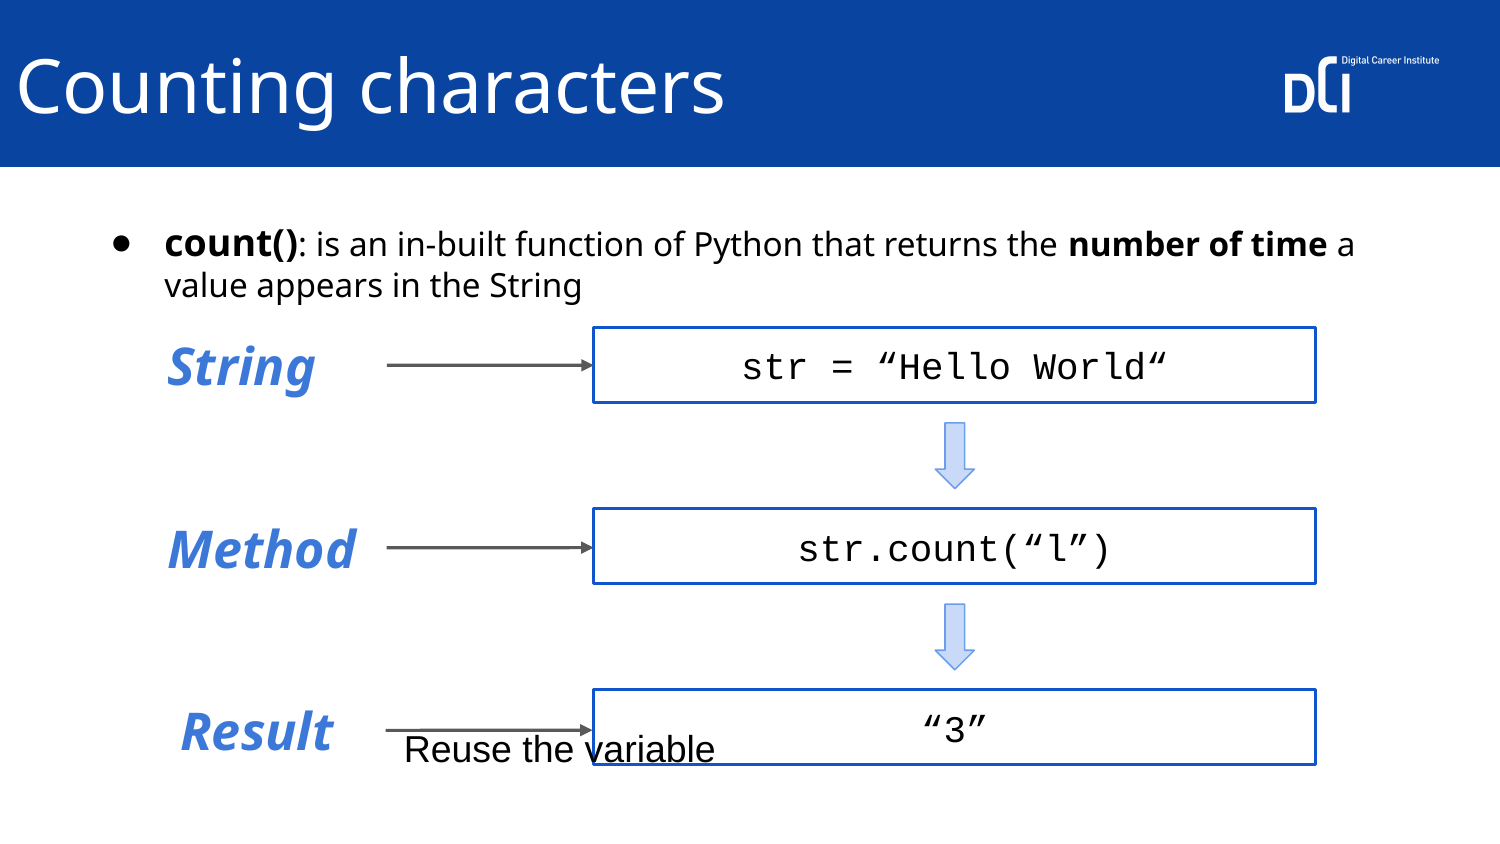

# Counting characters
count(): is an in-built function of Python that returns the number of time a value appears in the String
String
str = “Hello World“
Method
str.count(“l”)
Result
“3”
Reuse the variable